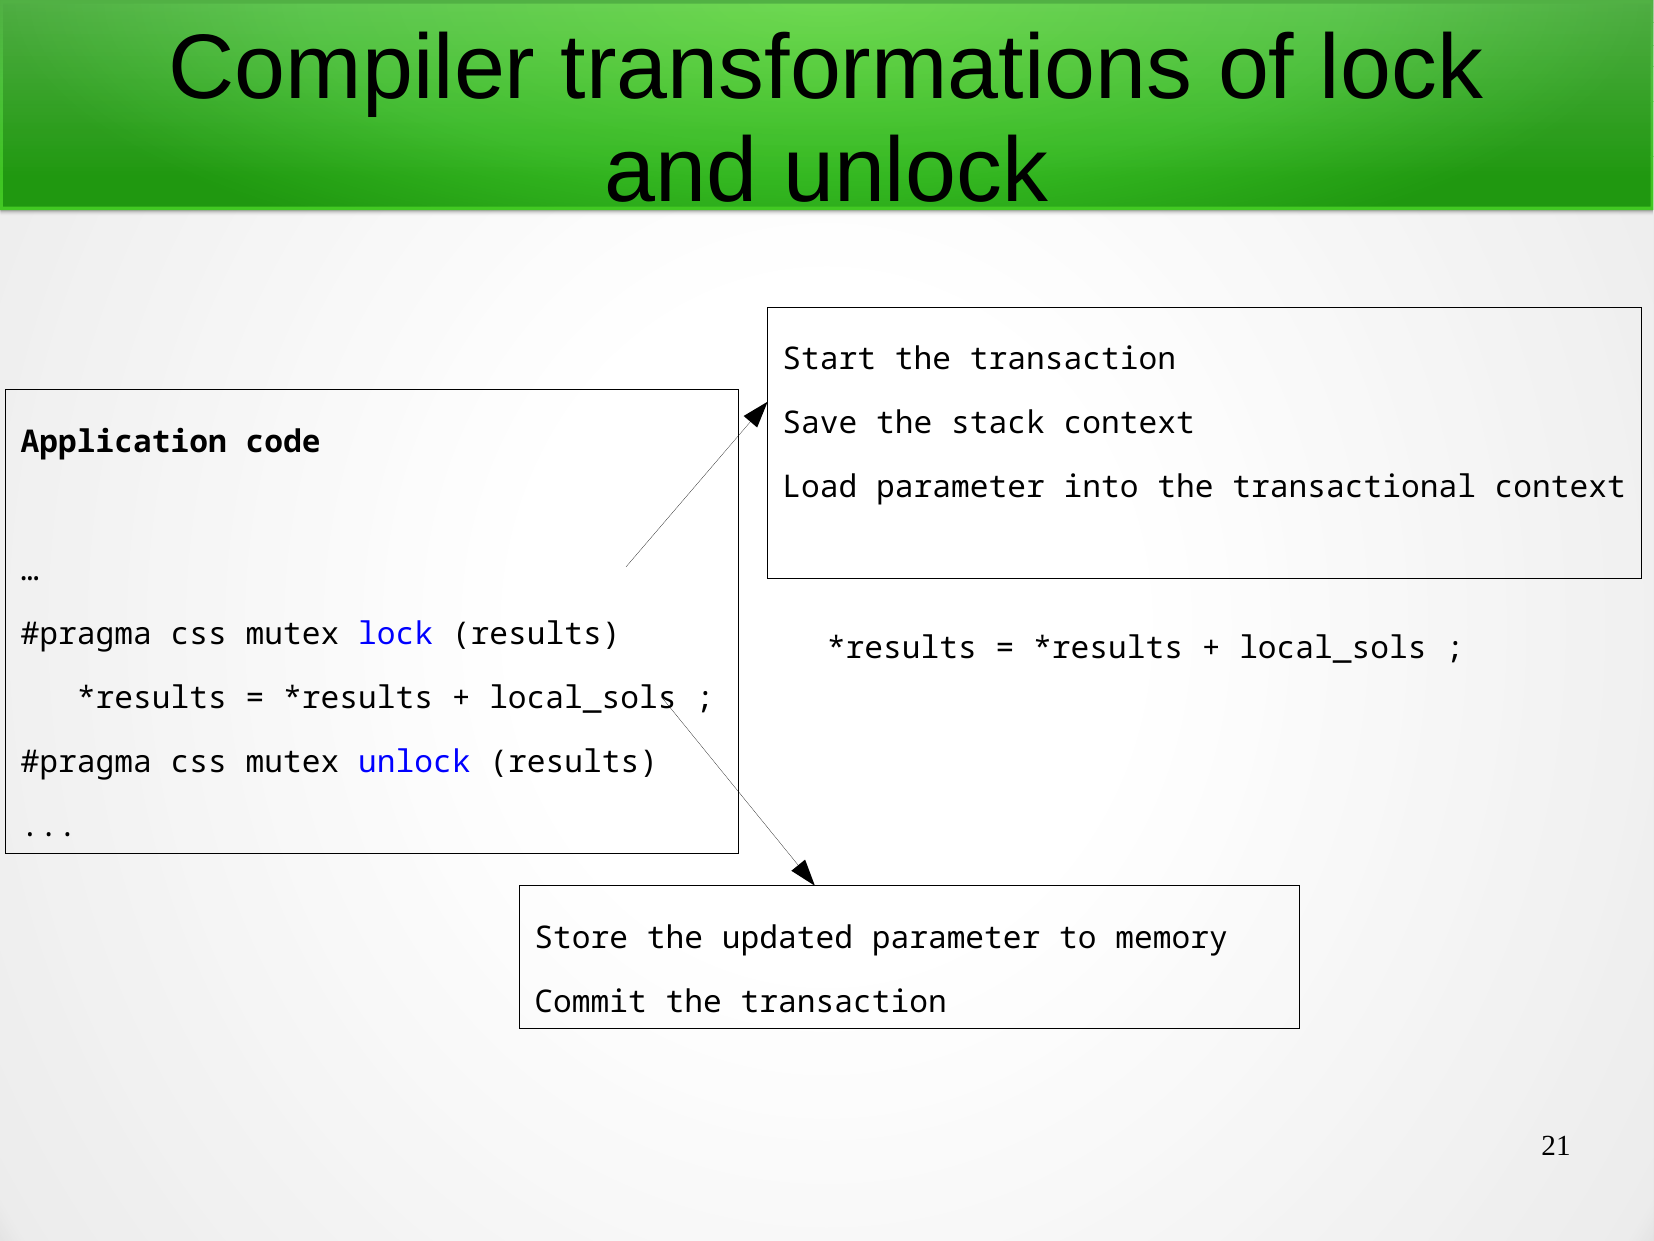

# Compiler transformations of lock and unlock
Start the transaction
Save the stack context
Load parameter into the transactional context
Application code
…
#pragma css mutex lock (results)
 *results = *results + local_sols ;
#pragma css mutex unlock (results)
...
 *results = *results + local_sols ;
Store the updated parameter to memory
Commit the transaction
21